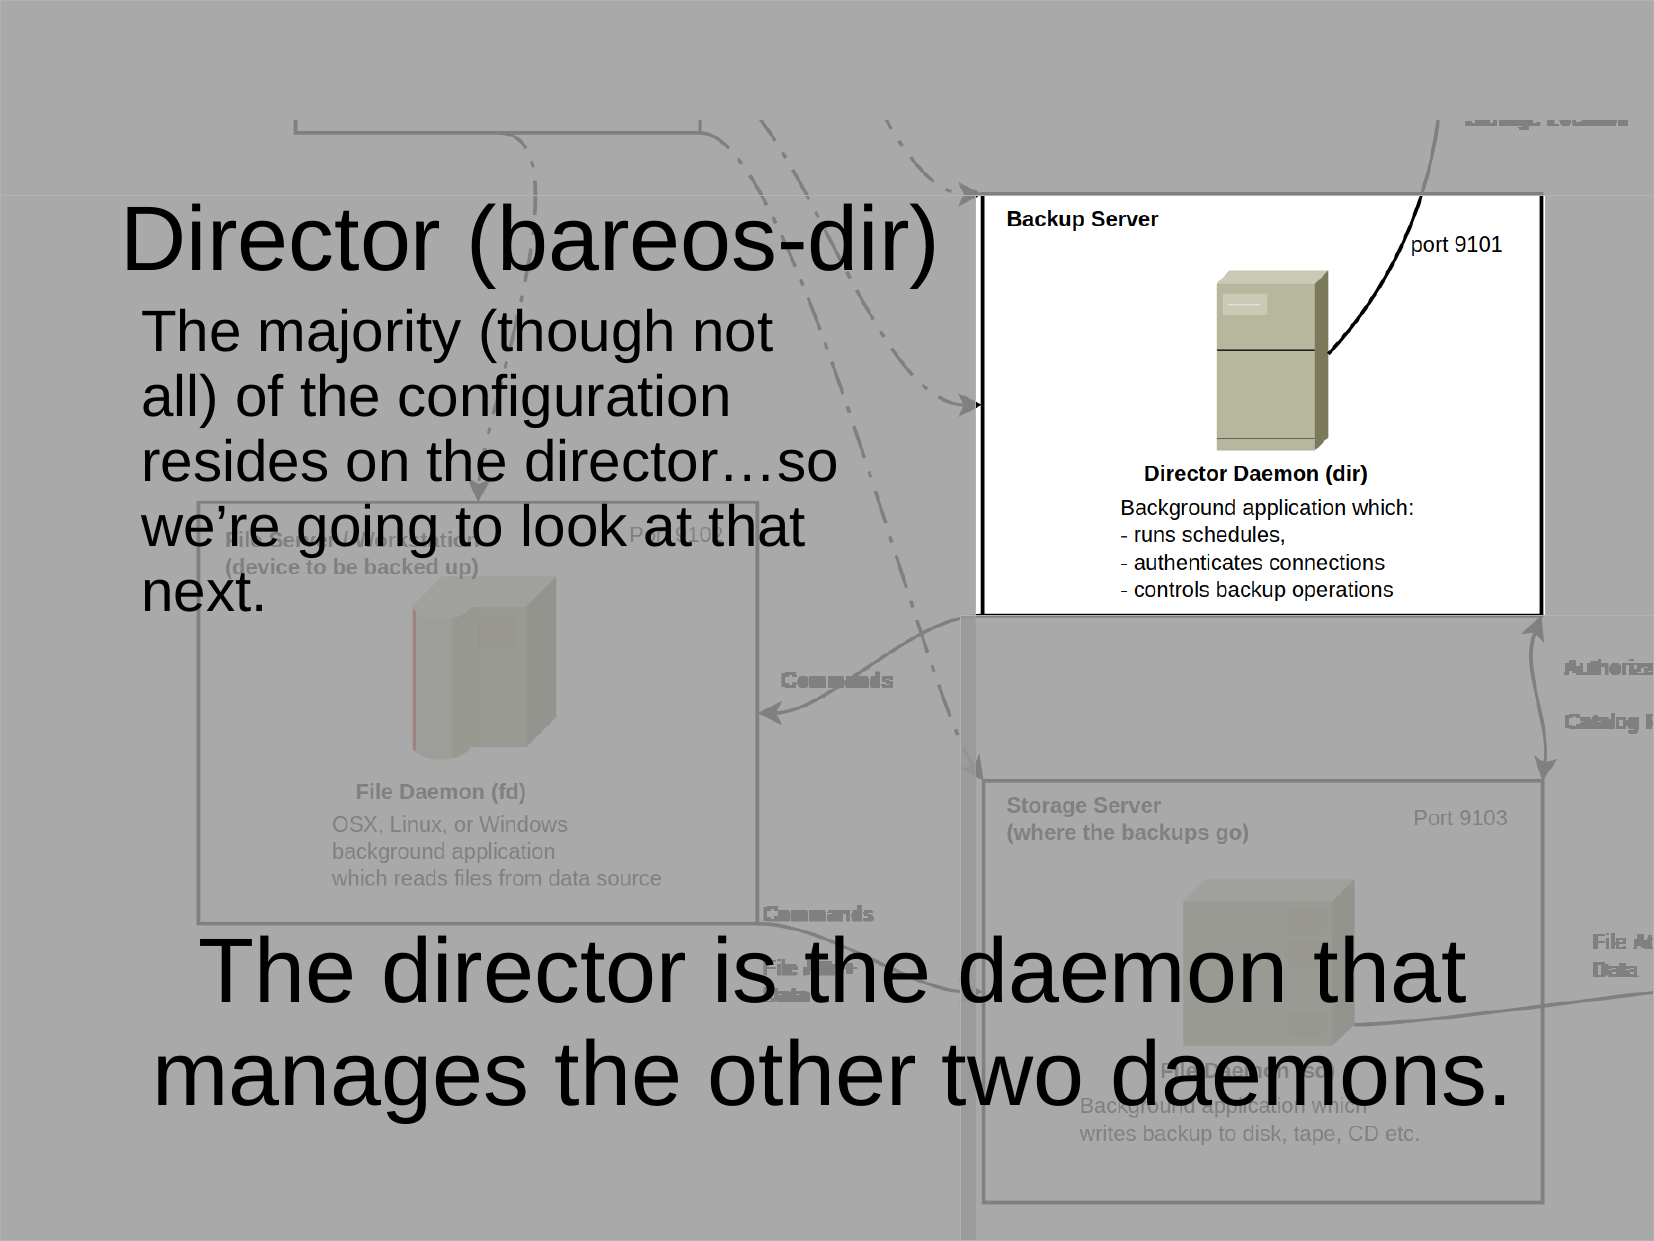

# Director (bareos-dir)
The majority (though not all) of the configuration resides on the director…so we’re going to look at that next.
The director is the daemon that manages the other two daemons.